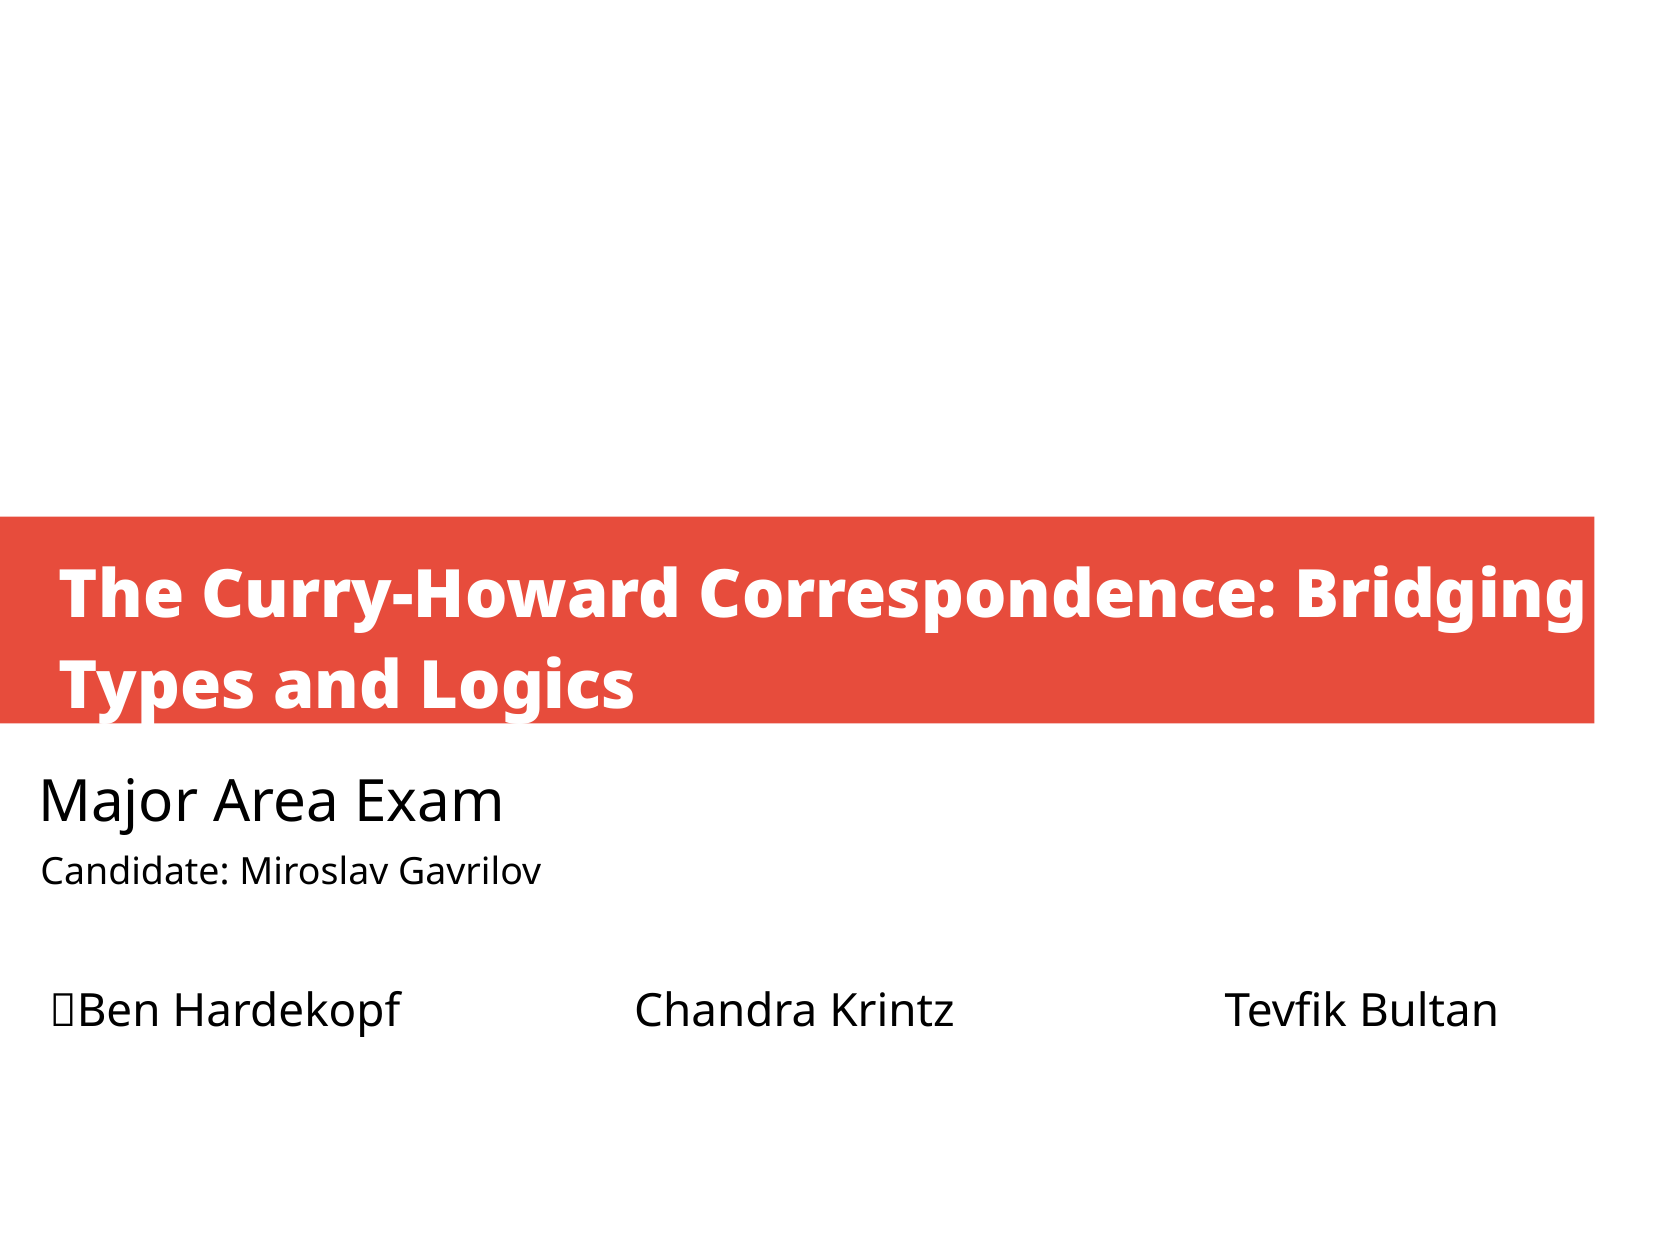

# The Curry-Howard Correspondence: Bridging Types and Logics
Major Area Exam
Candidate: Miroslav Gavrilov
💺Ben Hardekopf
Chandra Krintz
Tevfik Bultan